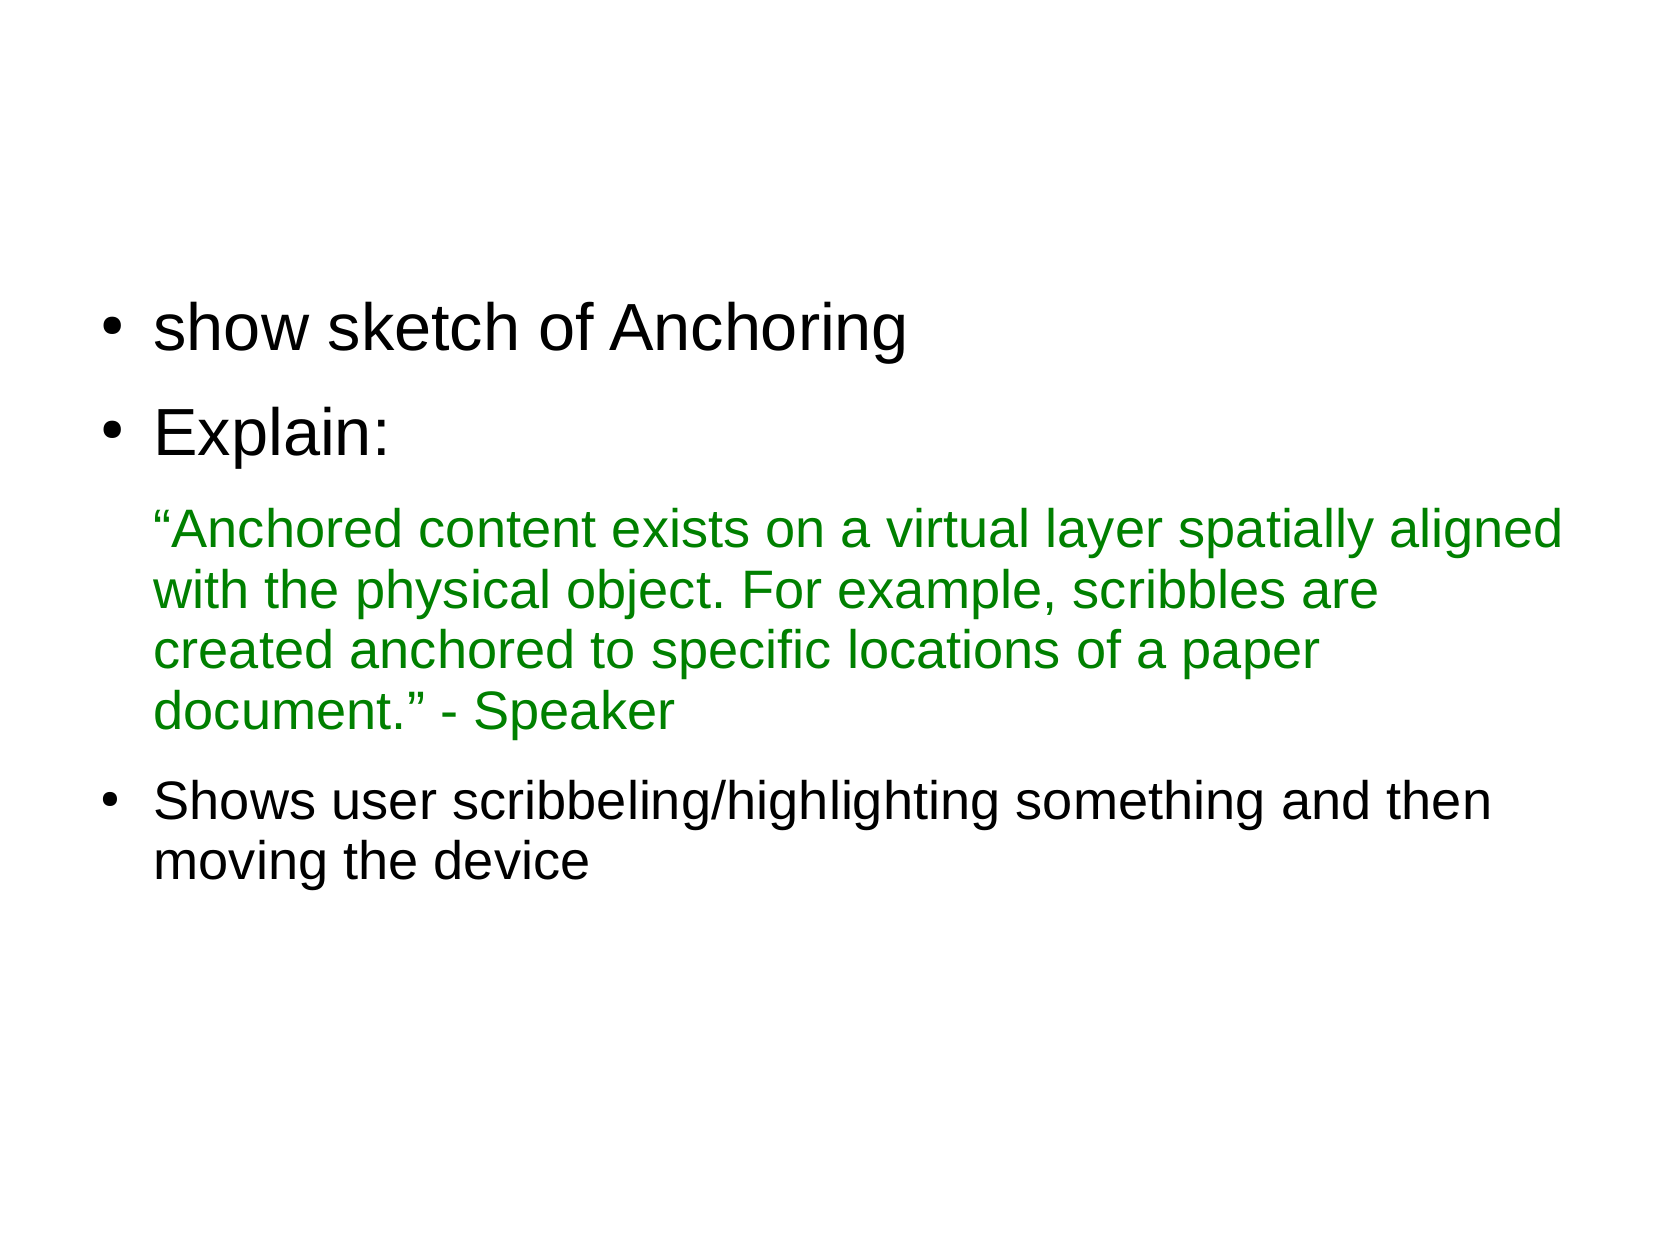

# show sketch of Anchoring
Explain:
“Anchored content exists on a virtual layer spatially aligned with the physical object. For example, scribbles are created anchored to specific locations of a paper document.” - Speaker
Shows user scribbeling/highlighting something and then moving the device